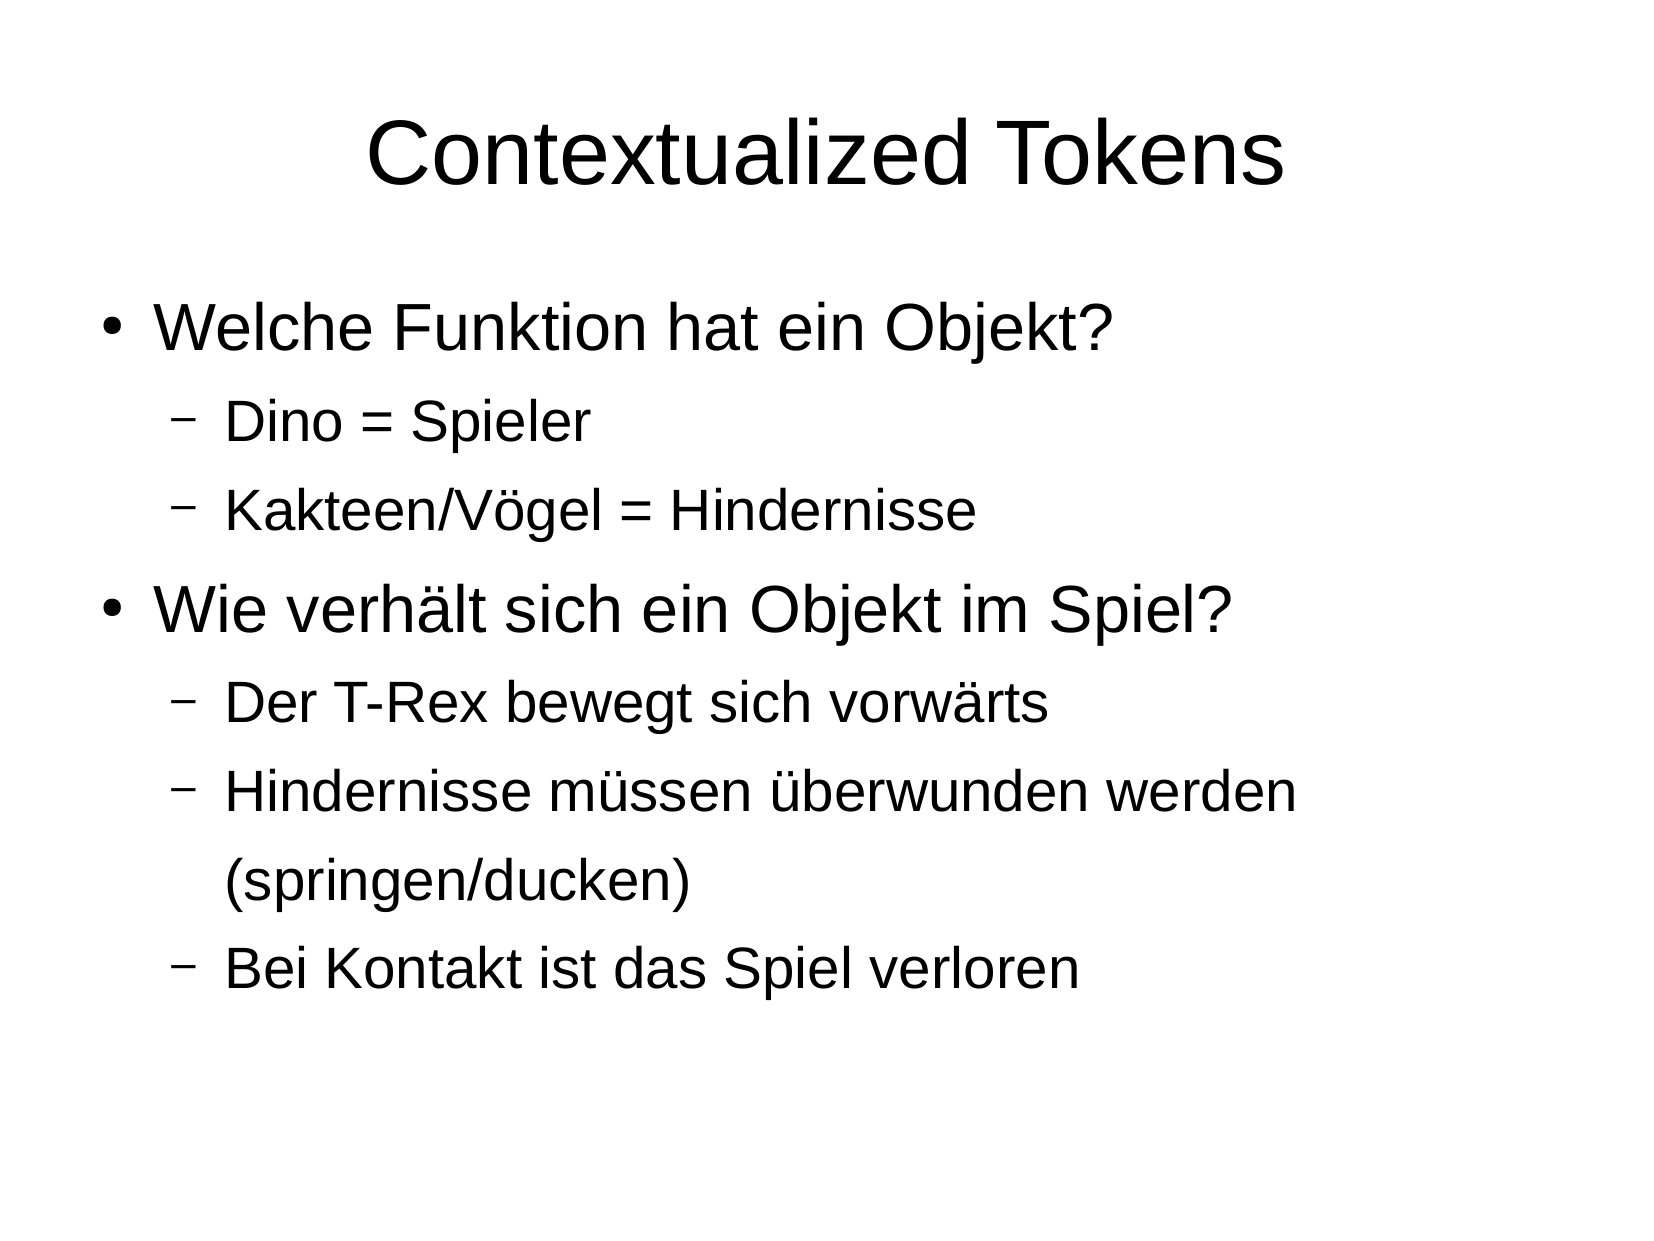

# Contextualized Tokens
Welche Funktion hat ein Objekt?
Dino = Spieler
Kakteen/Vögel = Hindernisse
Wie verhält sich ein Objekt im Spiel?
Der T-Rex bewegt sich vorwärts
Hindernisse müssen überwunden werden
(springen/ducken)
Bei Kontakt ist das Spiel verloren